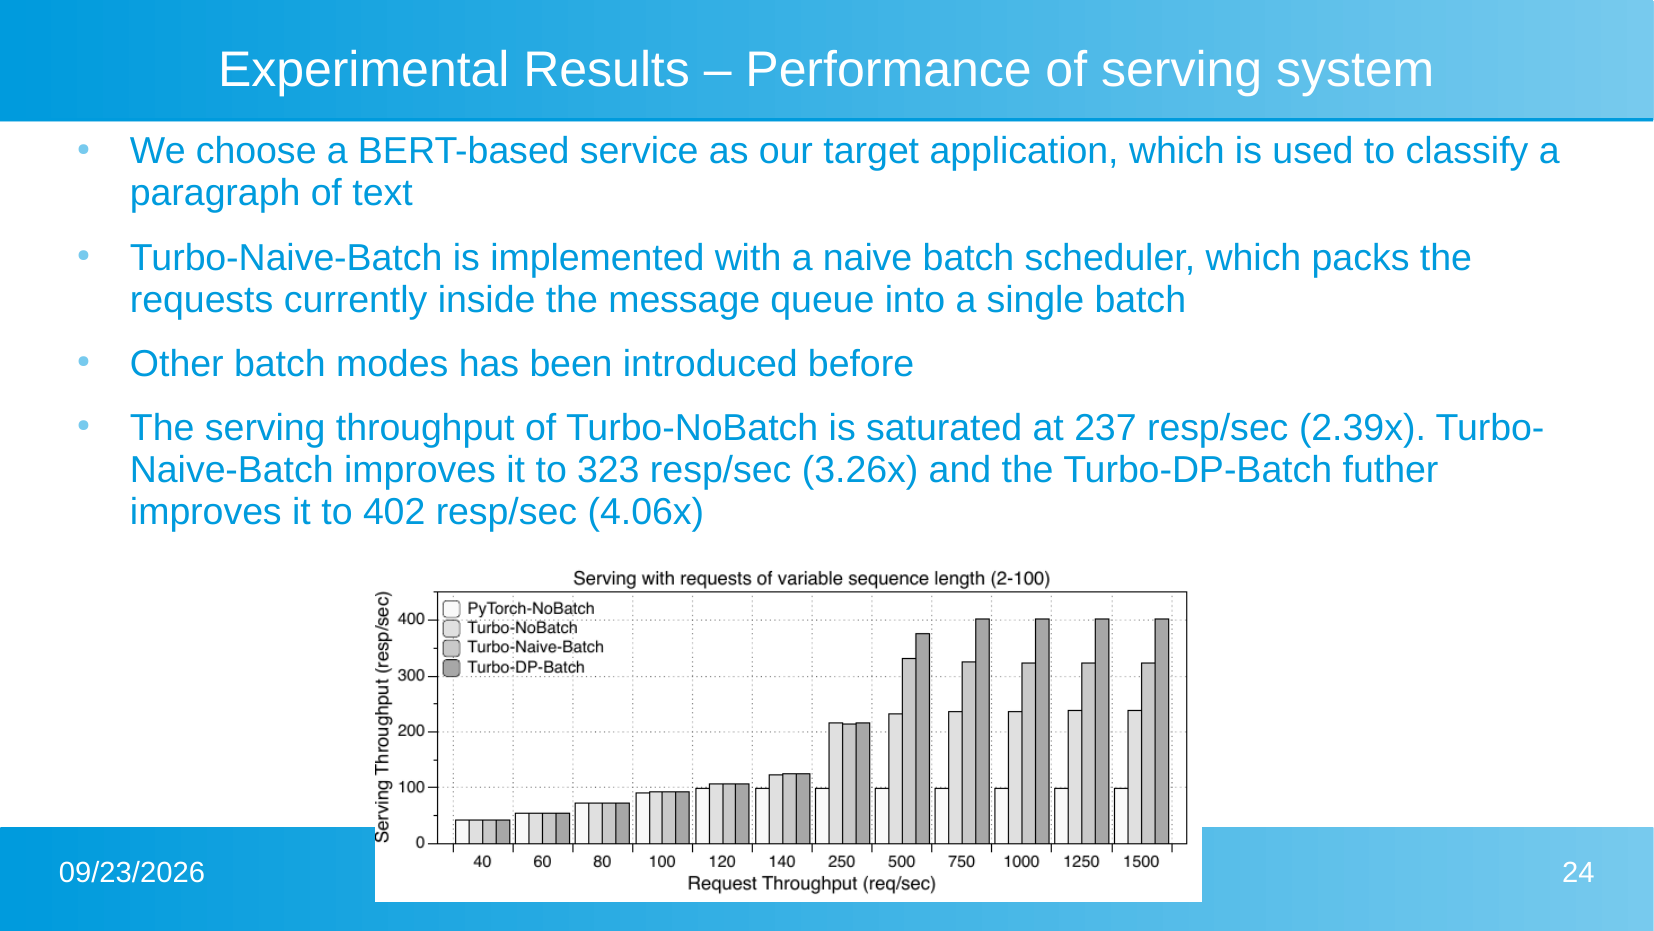

Experimental Results – Performance of serving system
# We choose a BERT-based service as our target application, which is used to classify a paragraph of text
Turbo-Naive-Batch is implemented with a naive batch scheduler, which packs the requests currently inside the message queue into a single batch
Other batch modes has been introduced before
The serving throughput of Turbo-NoBatch is saturated at 237 resp/sec (2.39x). Turbo-Naive-Batch improves it to 323 resp/sec (3.26x) and the Turbo-DP-Batch futher improves it to 402 resp/sec (4.06x)
24